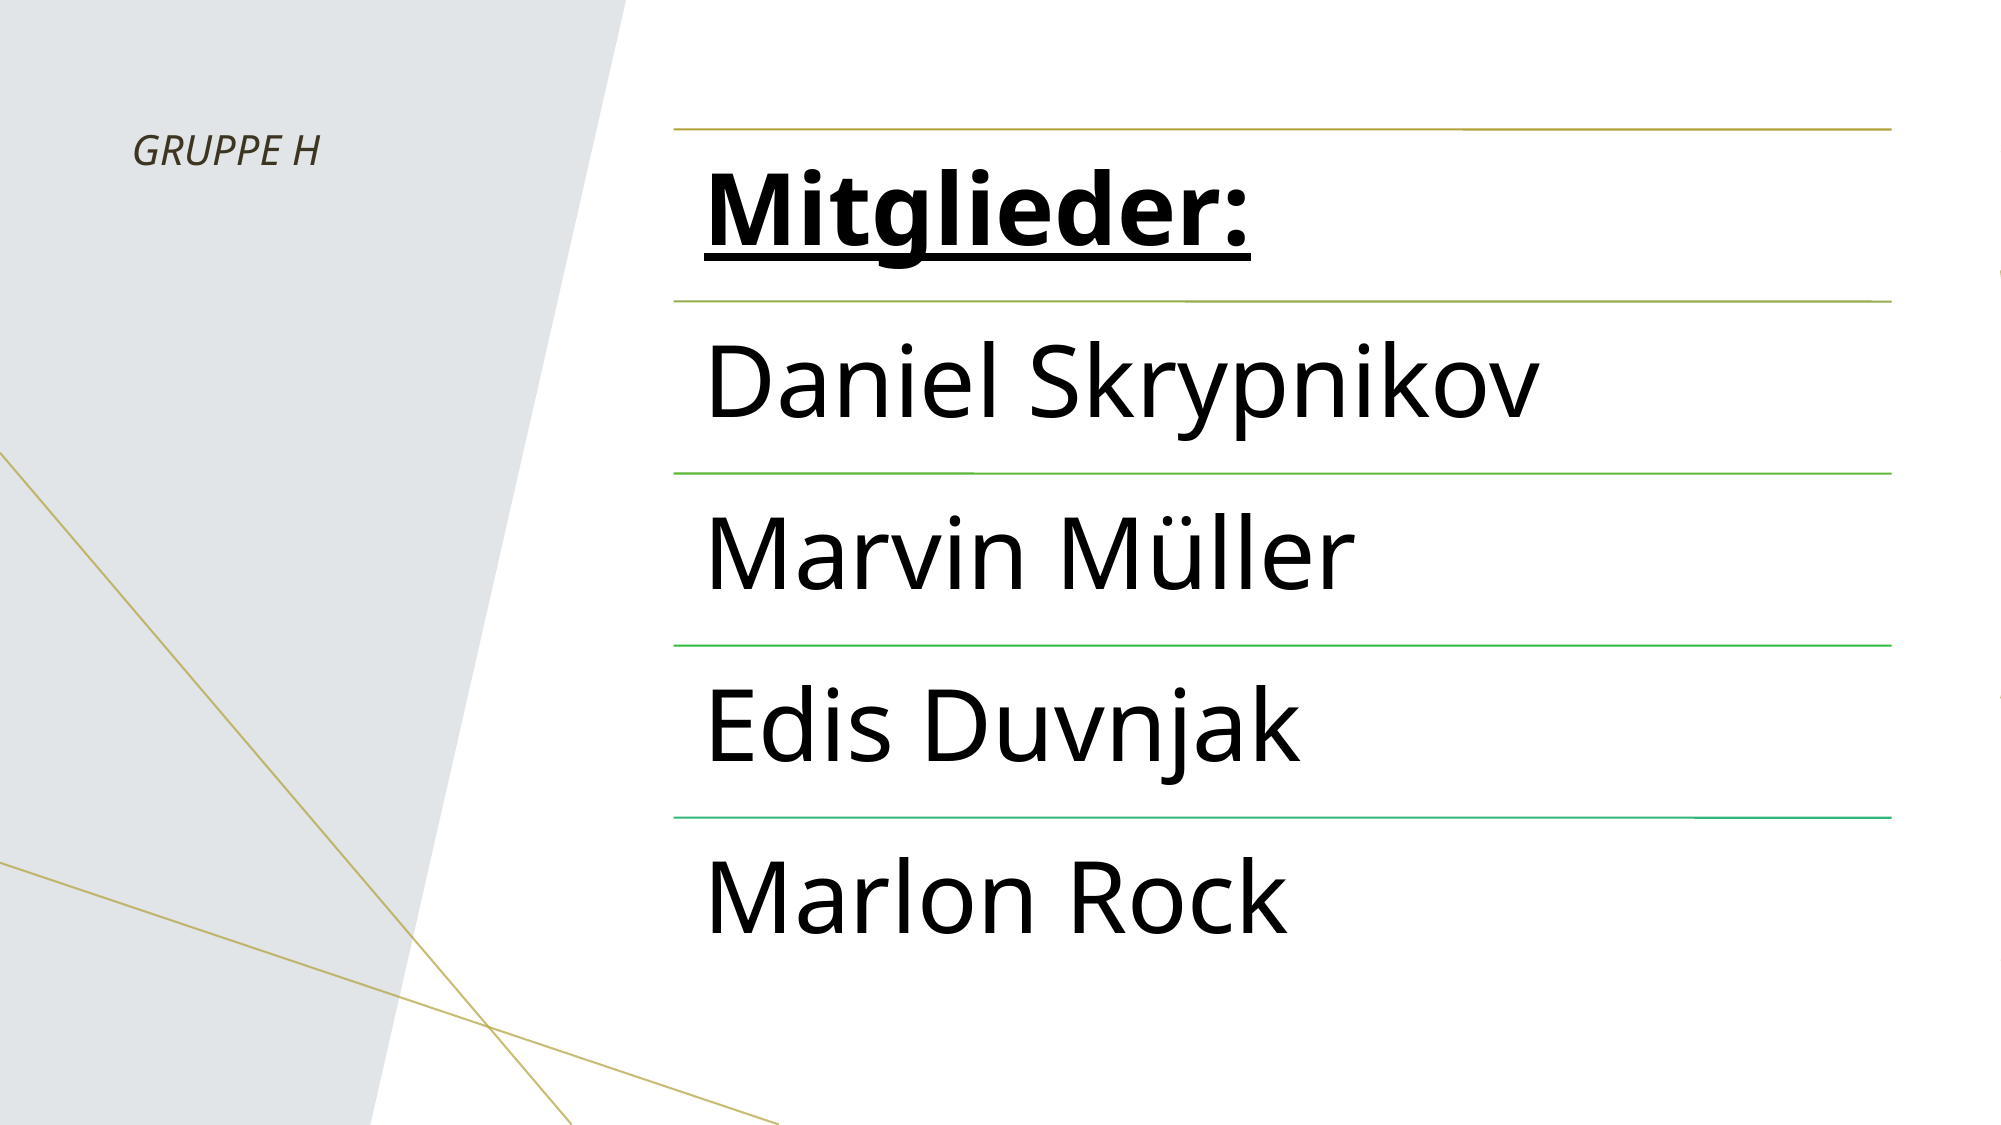

# Gruppe h
Mitglieder:
Daniel Skrypnikov
Marvin Müller
Edis Duvnjak
Marlon Rock